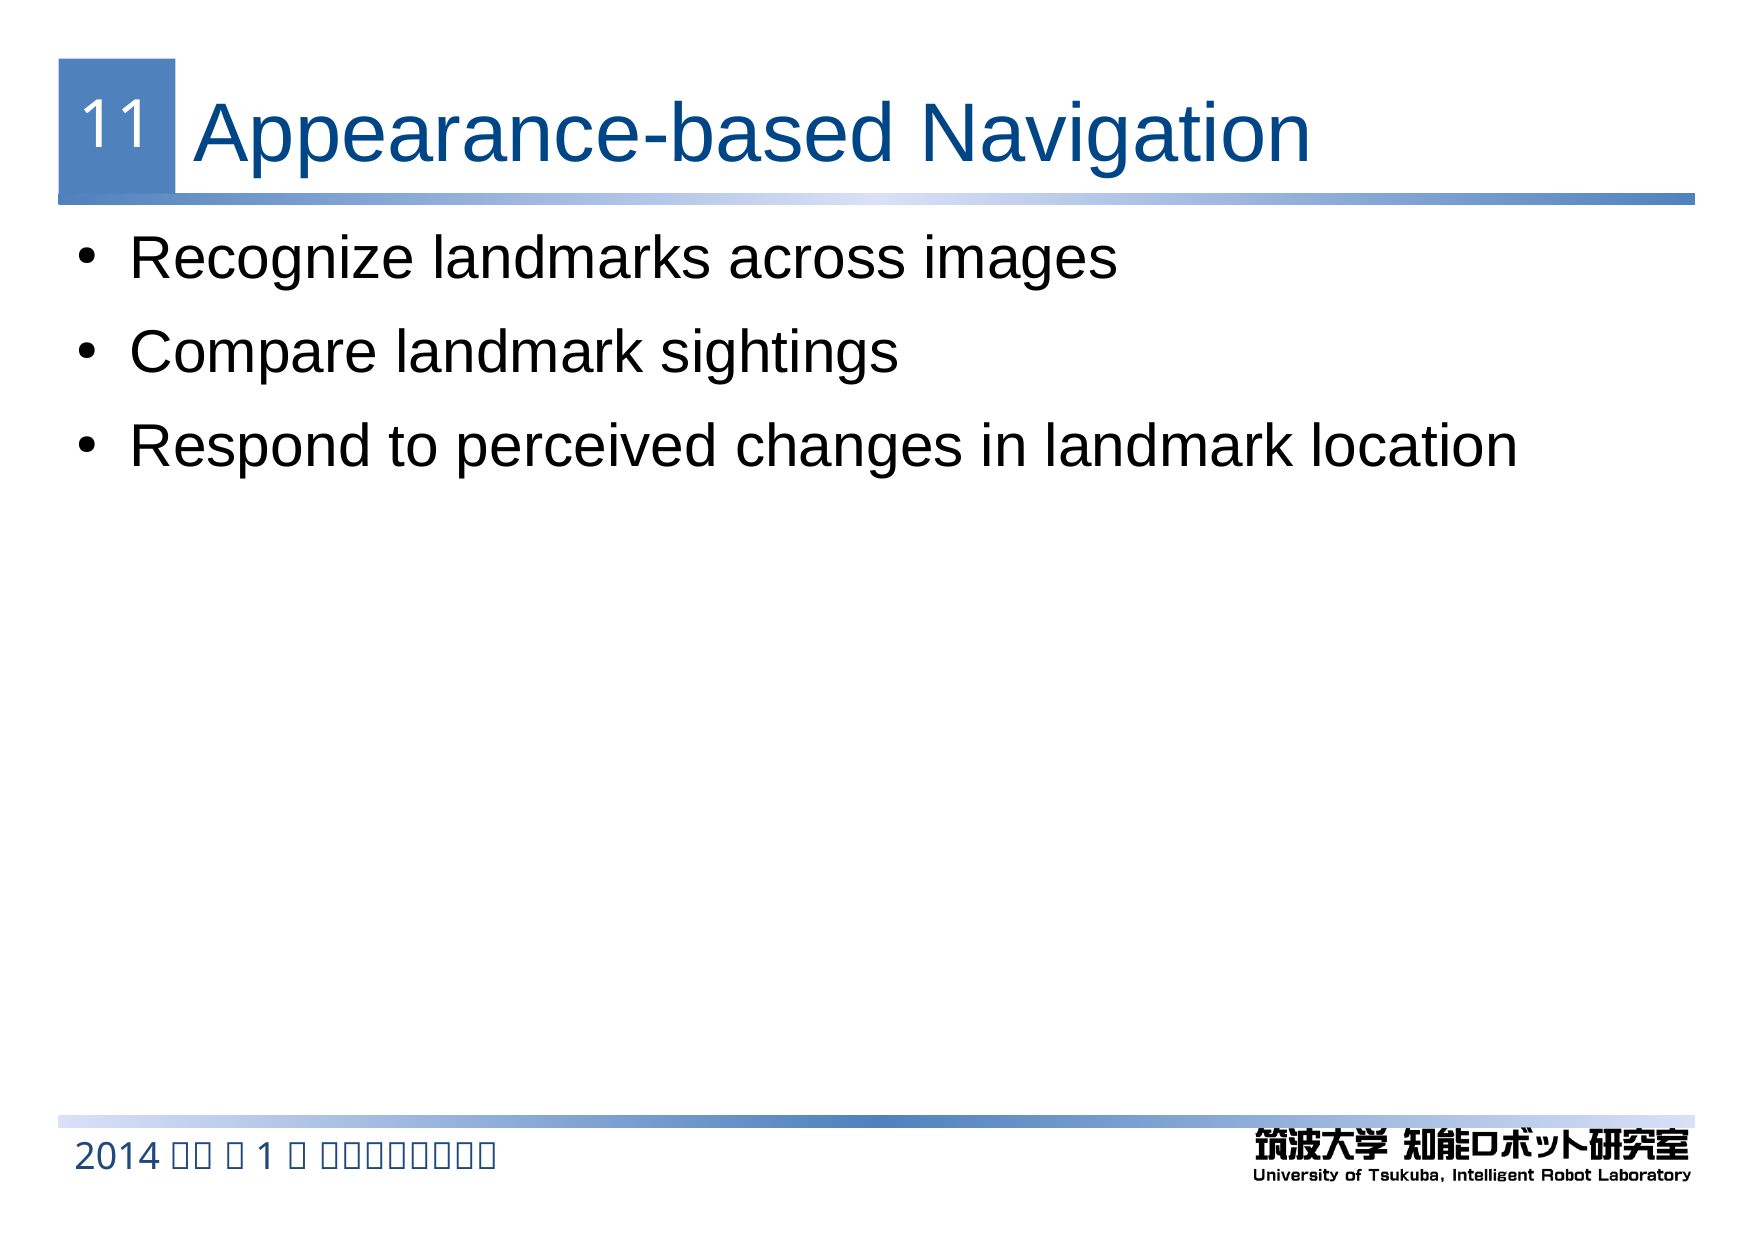

# Appearance-based Navigation
Recognize landmarks across images
Compare landmark sightings
Respond to perceived changes in landmark location